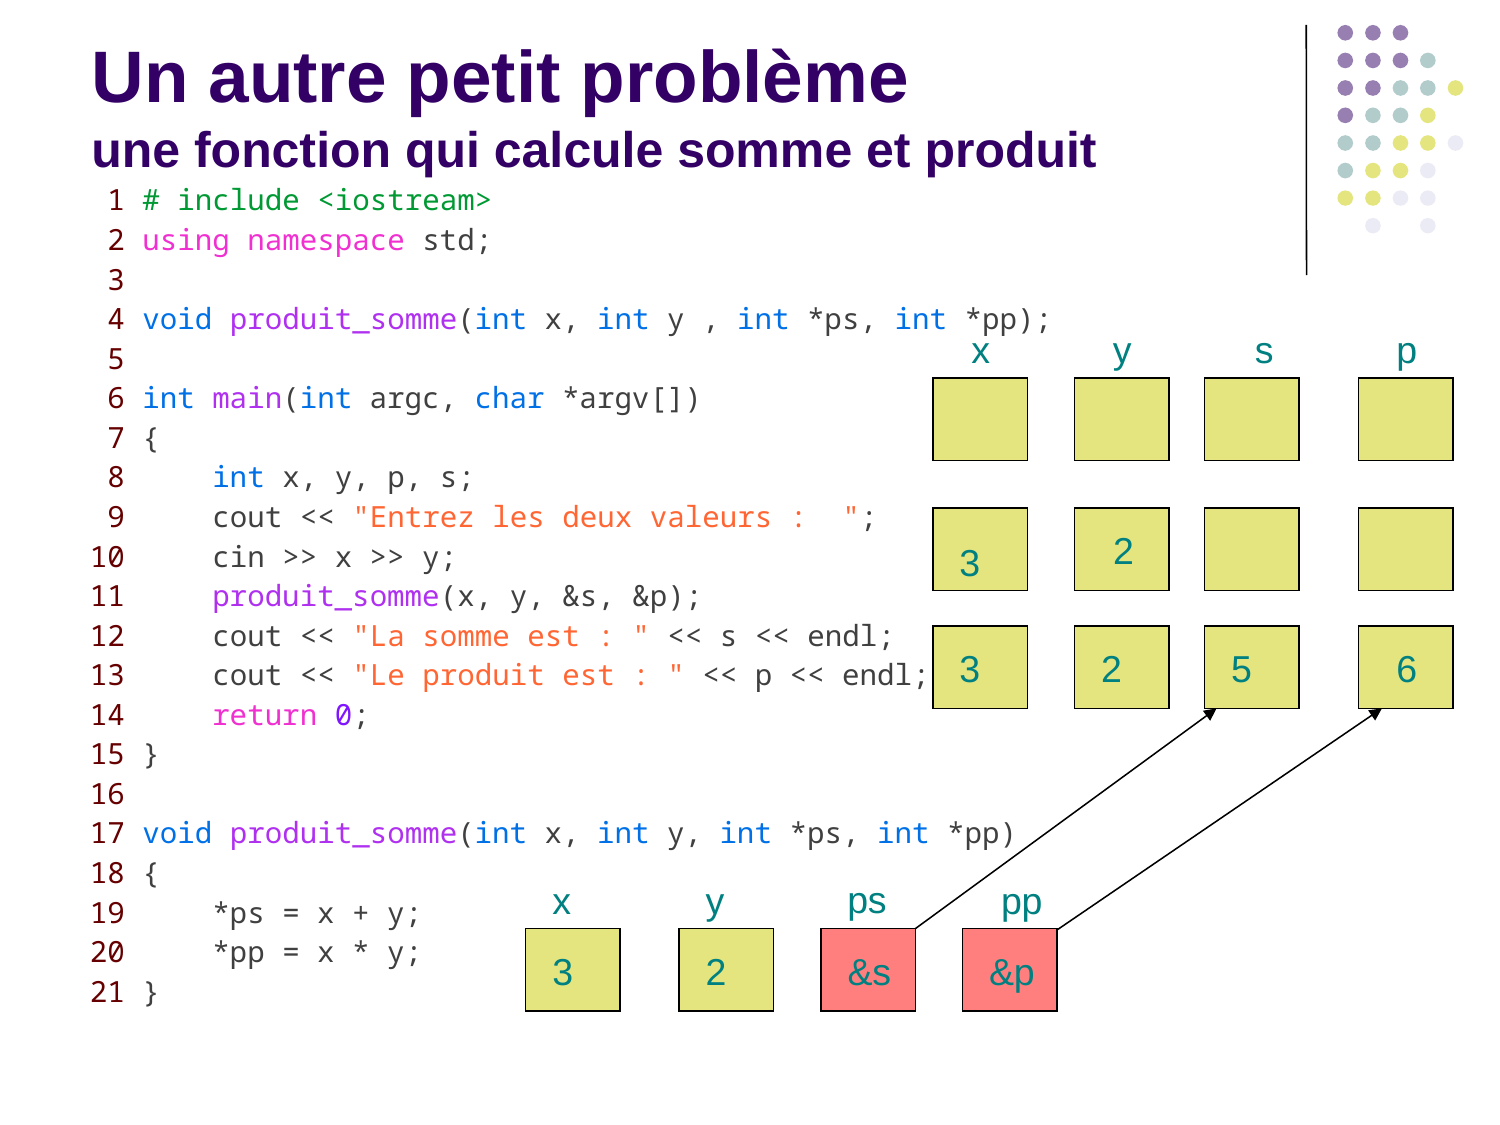

# Un autre petit problème une fonction qui calcule somme et produit
 1 # include <iostream>
 2 using namespace std;
 3
 4 void produit_somme(int x, int y , int *ps, int *pp);
 5
 6 int main(int argc, char *argv[])
 7 {
 8 int x, y, p, s;
 9 cout << "Entrez les deux valeurs : ";
10 cin >> x >> y;
11 produit_somme(x, y, &s, &p);
12 cout << "La somme est : " << s << endl;
13 cout << "Le produit est : " << p << endl;
14 return 0;
15 }
16
17 void produit_somme(int x, int y, int *ps, int *pp)
18 {
19 *ps = x + y;
20 *pp = x * y;
21 }
x
y
s
p
2
3
3
2
5
6
ps
x
y
pp
3
2
&s
&p